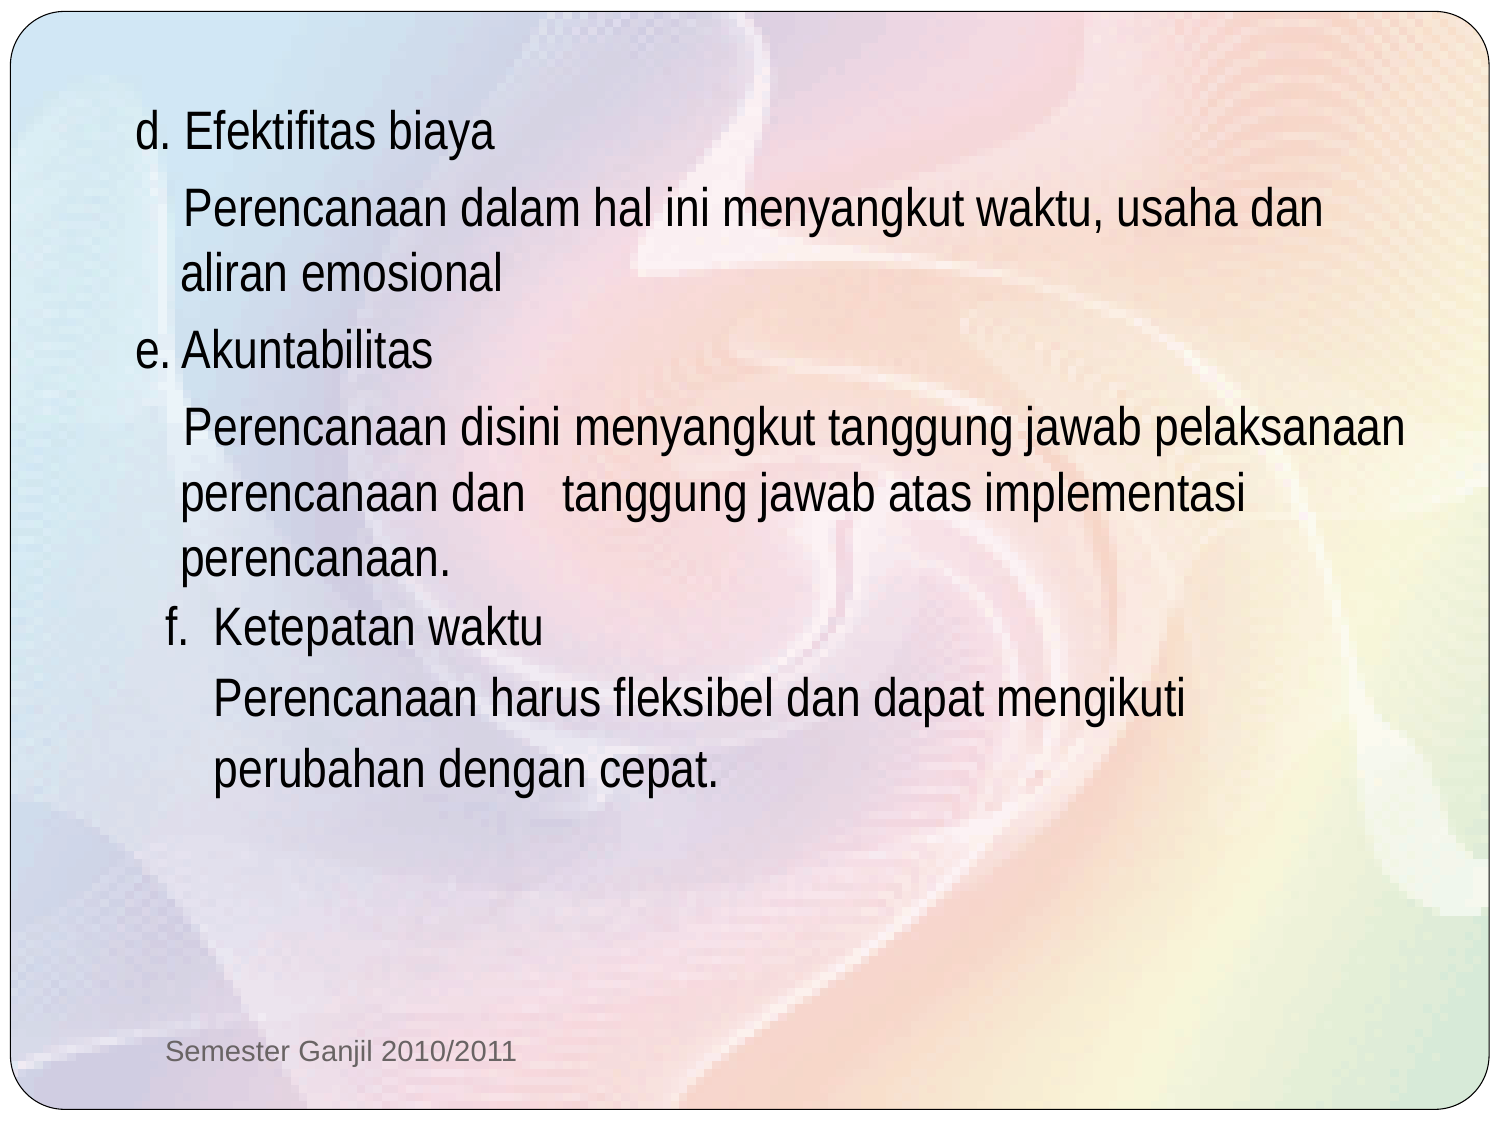

# d. Efektifitas biaya
 Perencanaan dalam hal ini menyangkut waktu, usaha dan aliran emosional
e. Akuntabilitas
 Perencanaan disini menyangkut tanggung jawab pelaksanaan perencanaan dan tanggung jawab atas implementasi perencanaan.
f. Ketepatan waktu
 Perencanaan harus fleksibel dan dapat mengikuti
 perubahan dengan cepat.
Semester Ganjil 2010/2011